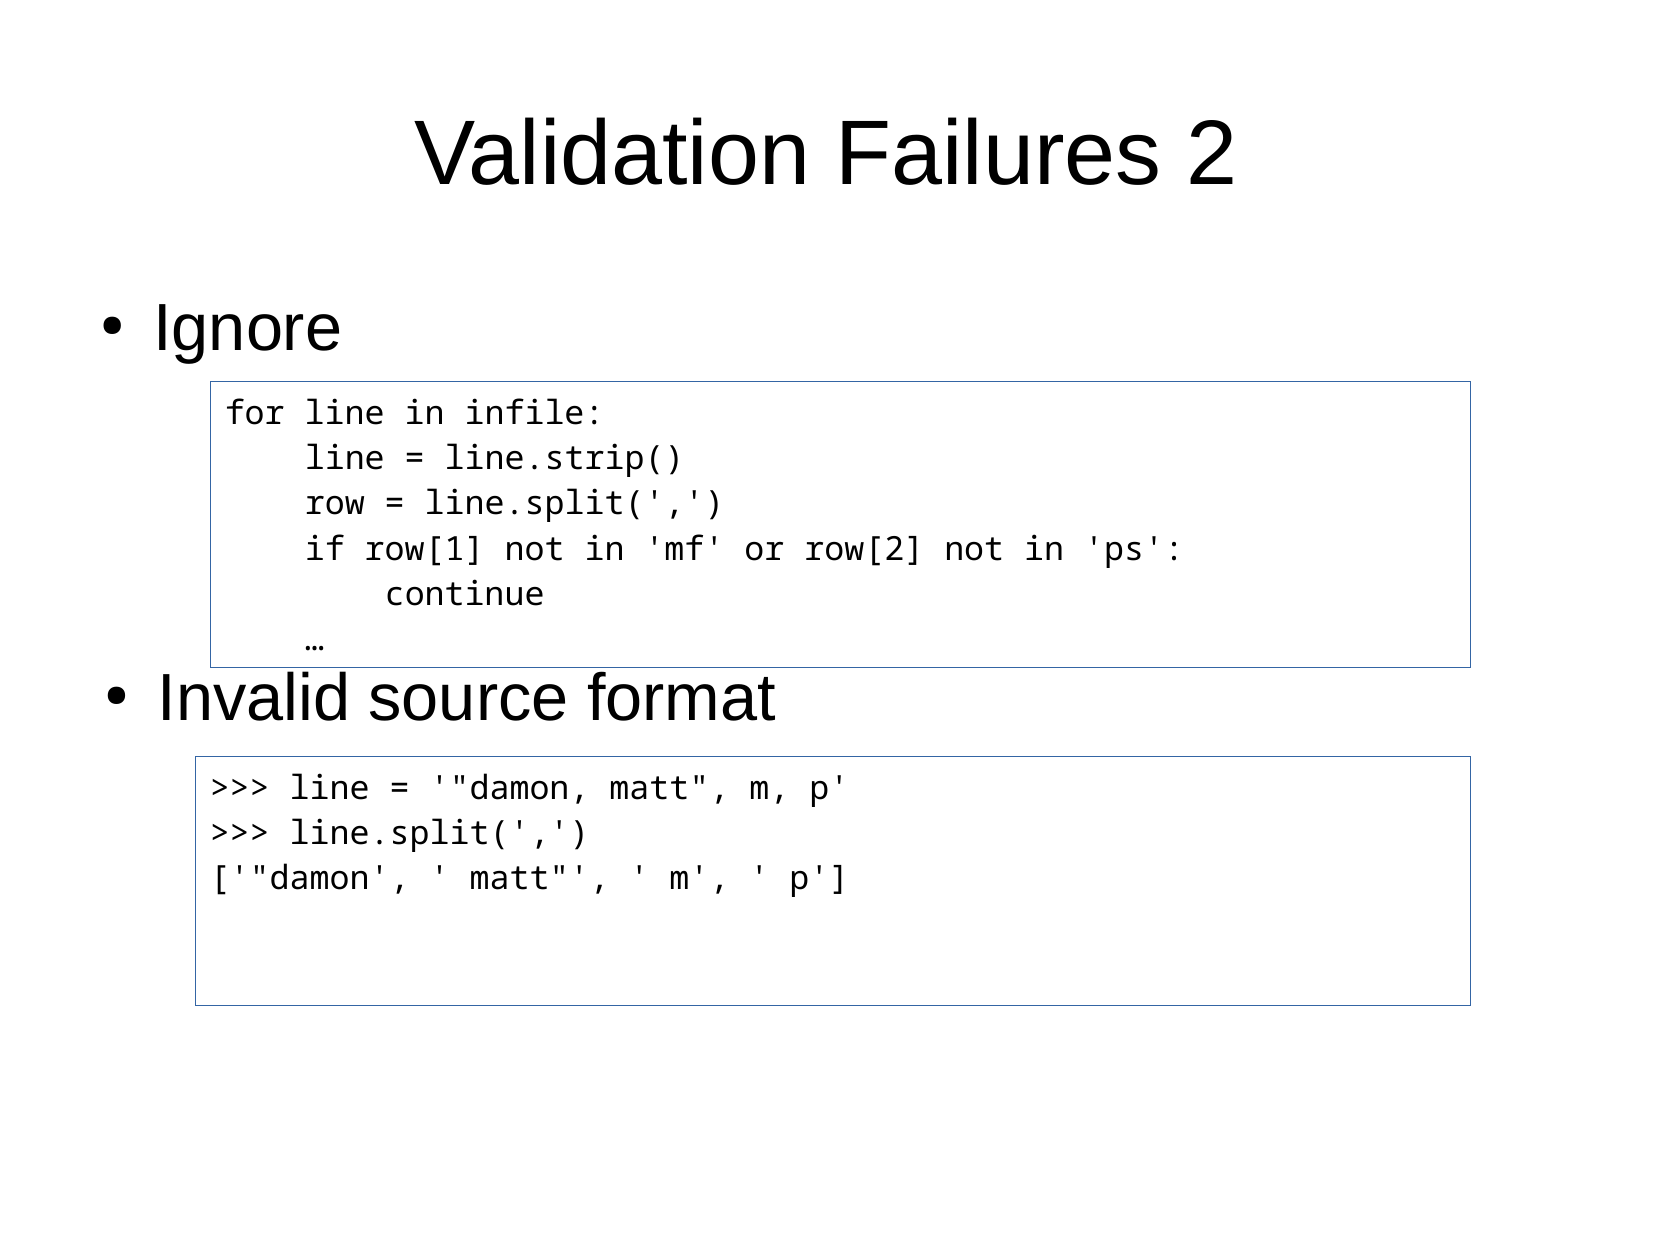

# Validation Failures 2
Ignore
for line in infile:
 line = line.strip()
 row = line.split(',')
 if row[1] not in 'mf' or row[2] not in 'ps':
 continue
 …
Invalid source format
>>> line = '"damon, matt", m, p'
>>> line.split(',')
['"damon', ' matt"', ' m', ' p']